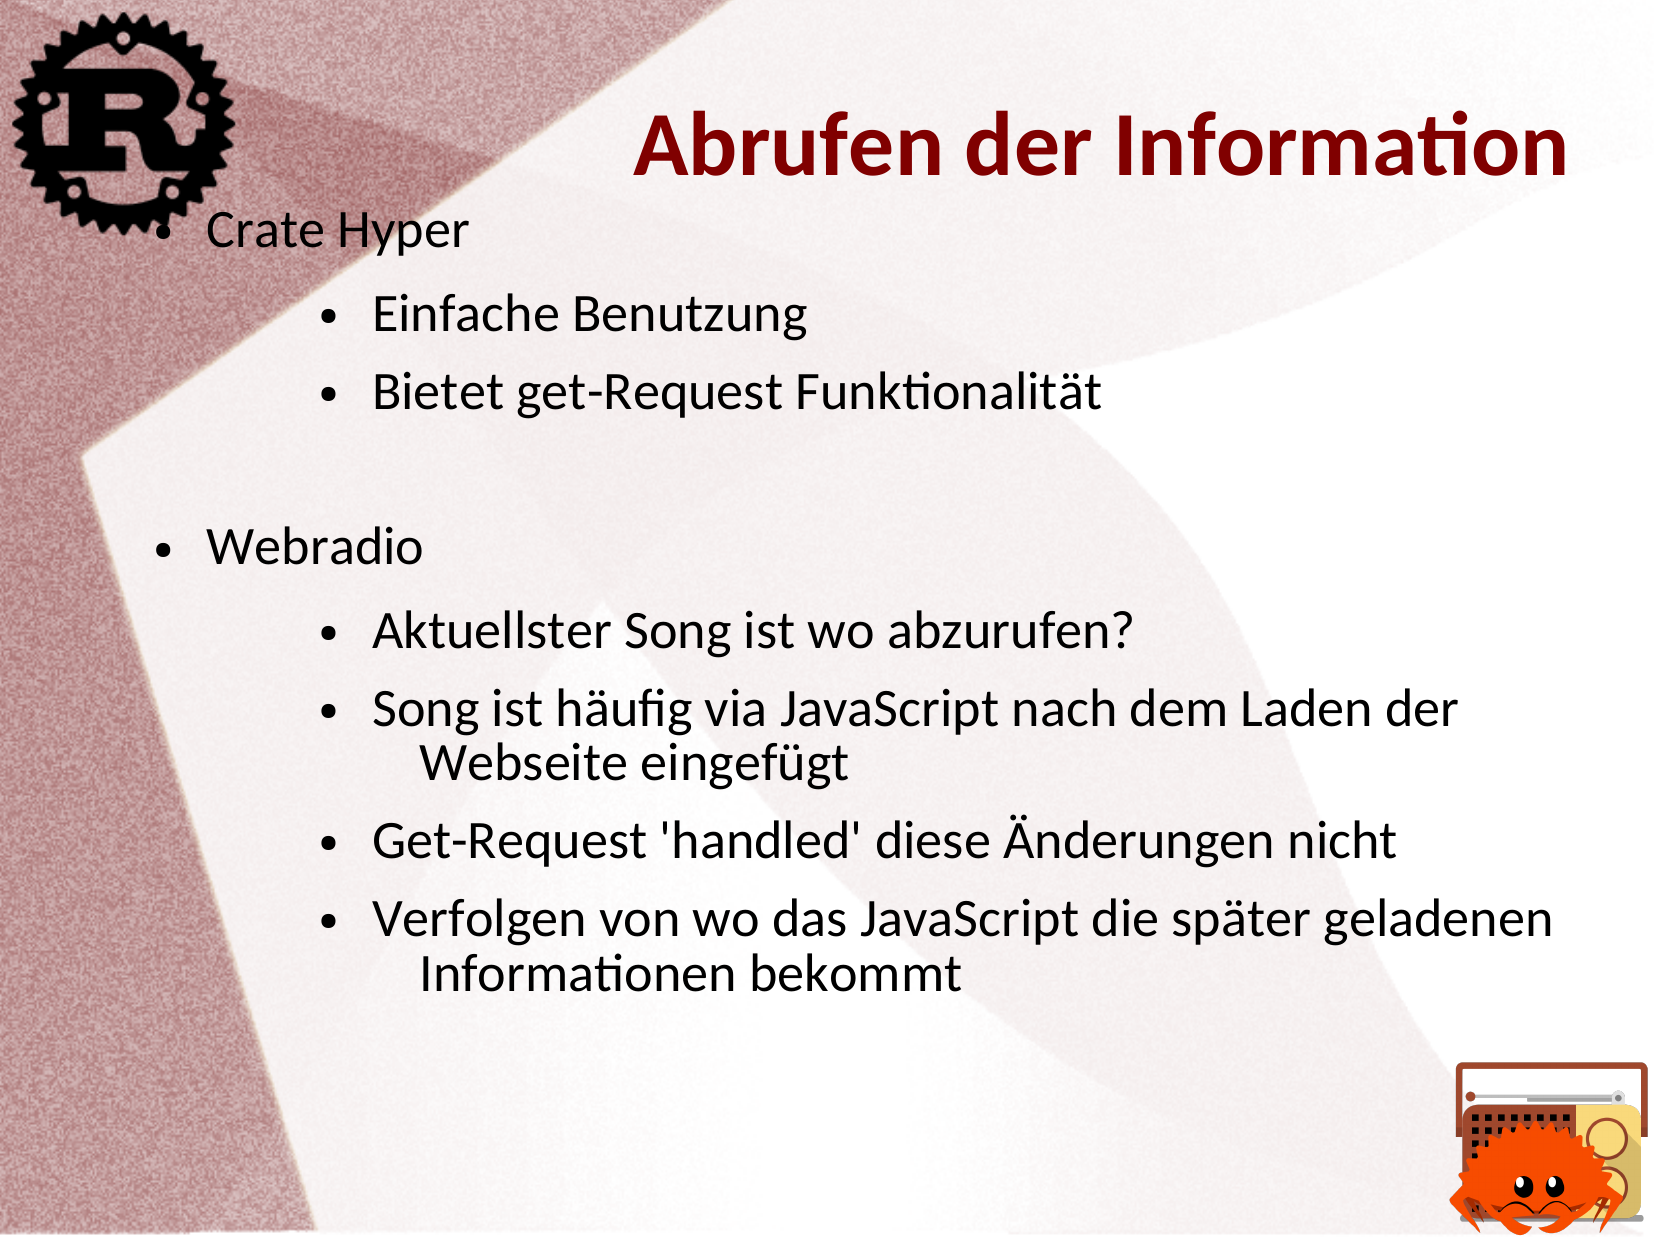

# Abrufen der Information
Crate Hyper
Einfache Benutzung
Bietet get-Request Funktionalität
Webradio
Aktuellster Song ist wo abzurufen?
Song ist häufig via JavaScript nach dem Laden der Webseite eingefügt
Get-Request 'handled' diese Änderungen nicht
Verfolgen von wo das JavaScript die später geladenen Informationen bekommt